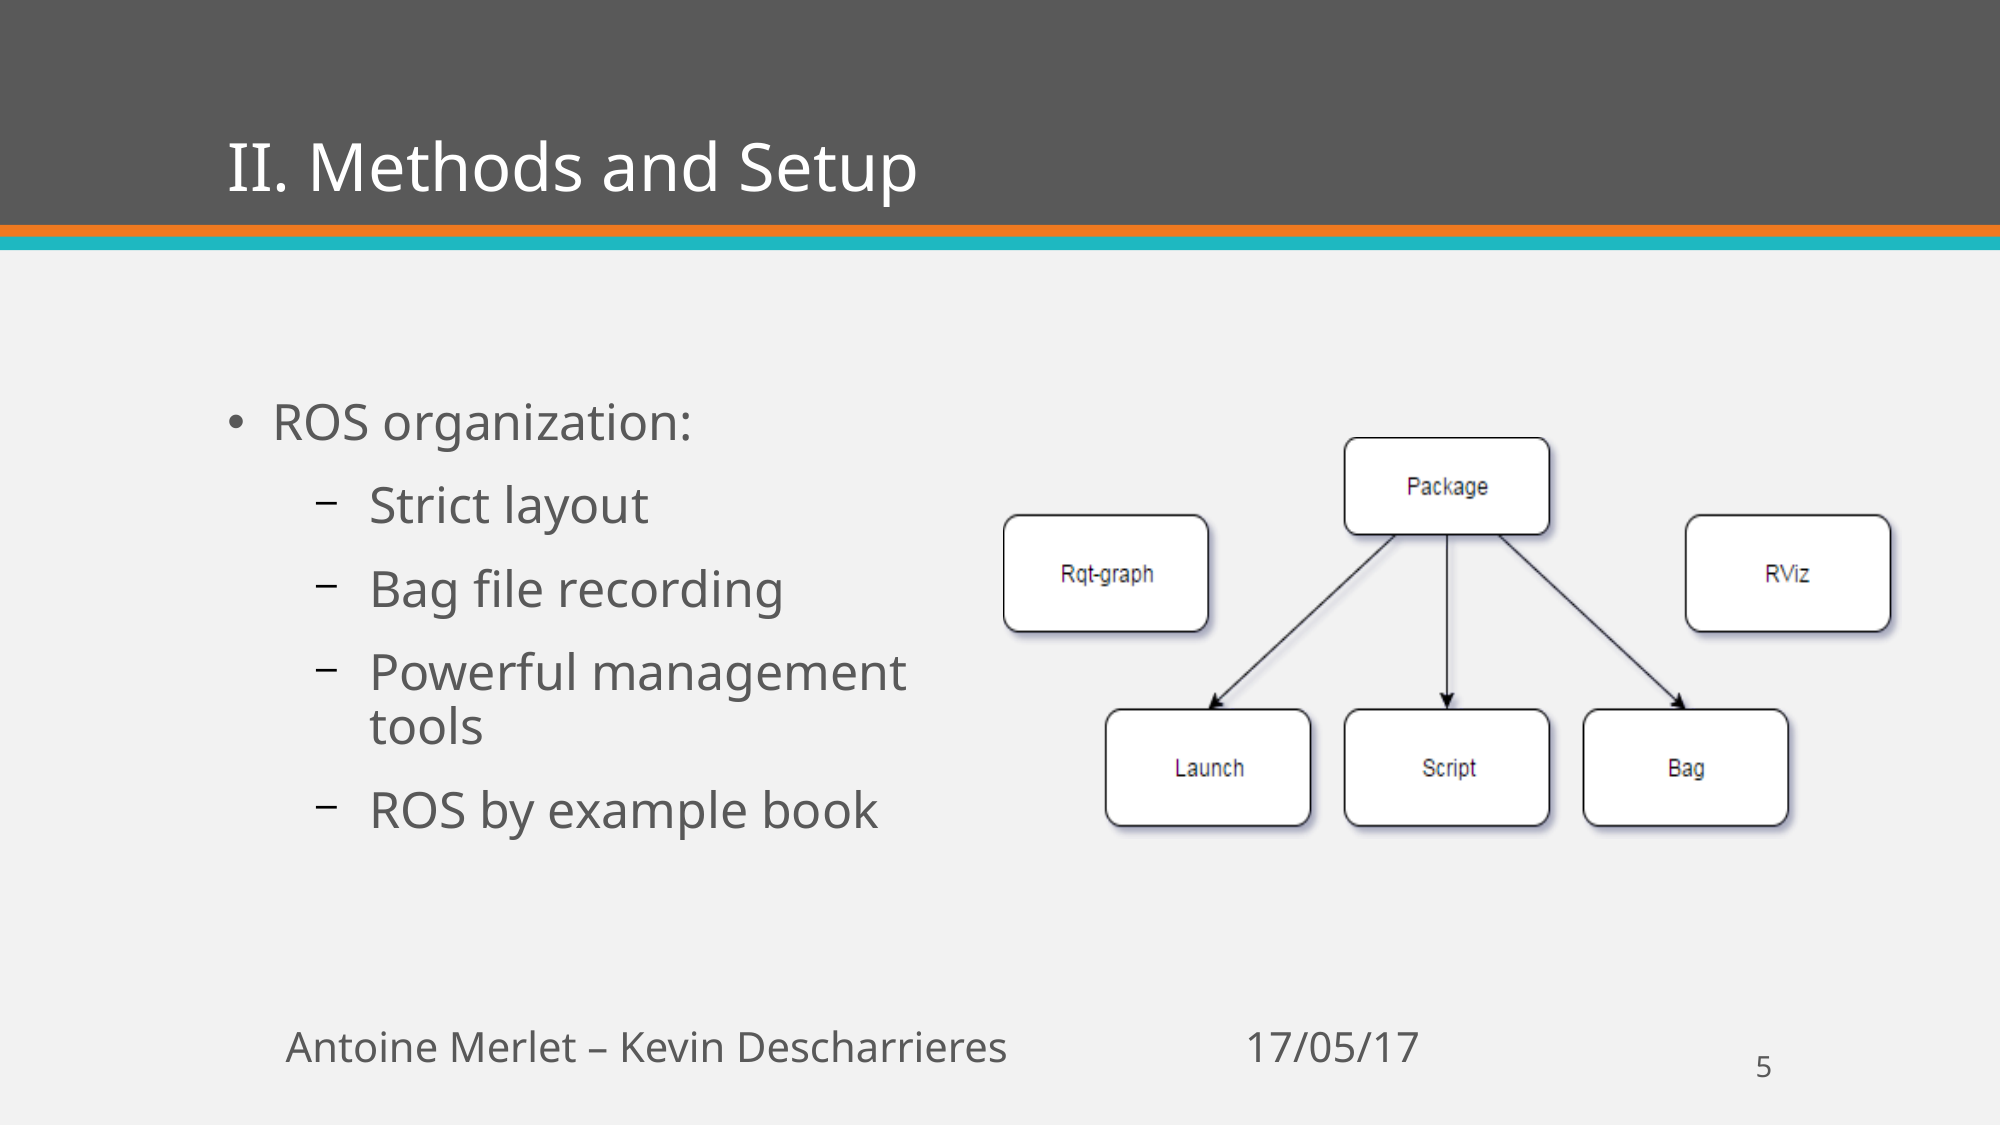

# II. Methods and Setup
ROS organization:
Strict layout
Bag file recording
Powerful management tools
ROS by example book
Antoine Merlet – Kevin Descharrieres	 			17/05/17